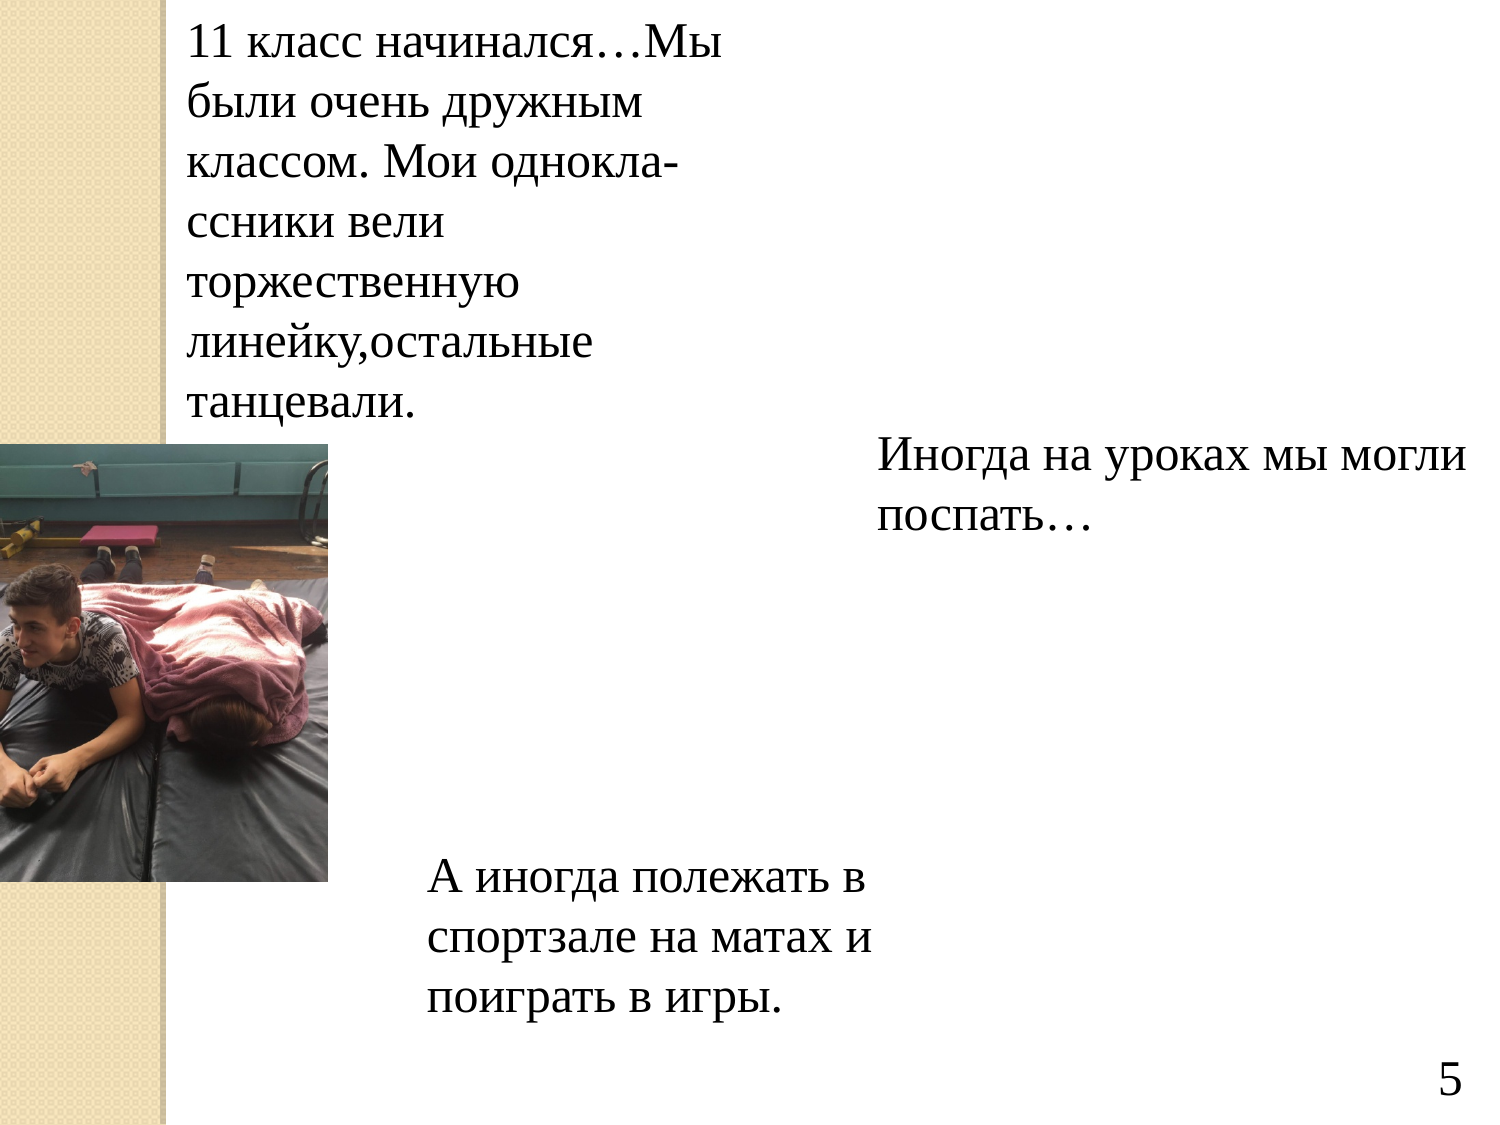

11 класс начинался…Мы были очень дружным классом. Мои однокла-
ссники вели торжественную линейку,остальные танцевали.
Иногда на уроках мы могли поспать…
А иногда полежать в спортзале на матах и поиграть в игры.